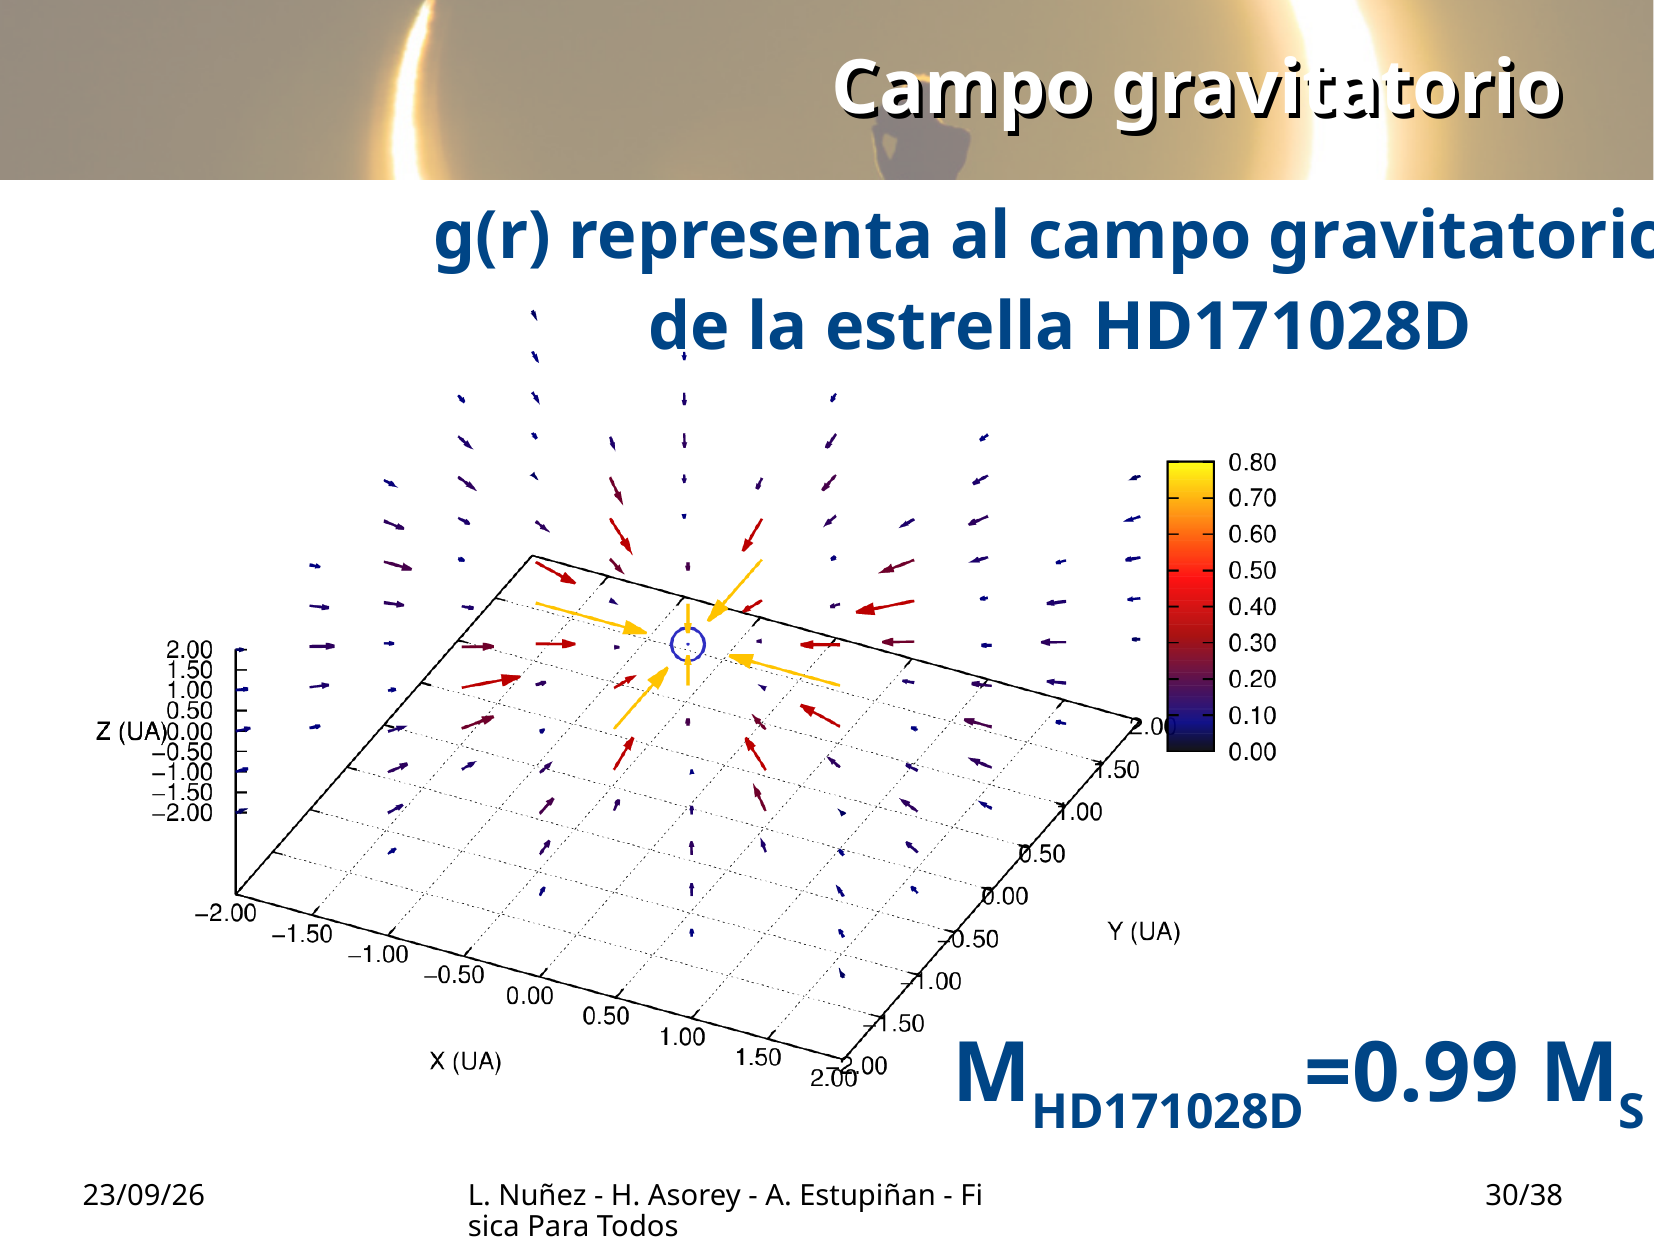

# Campo gravitatorio
g(r) representa al campo gravitatorio
de la estrella HD171028D
MHD171028D=0.99 MS
L. Nuñez - H. Asorey - A. Estupiñan - Fisica Para Todos
30